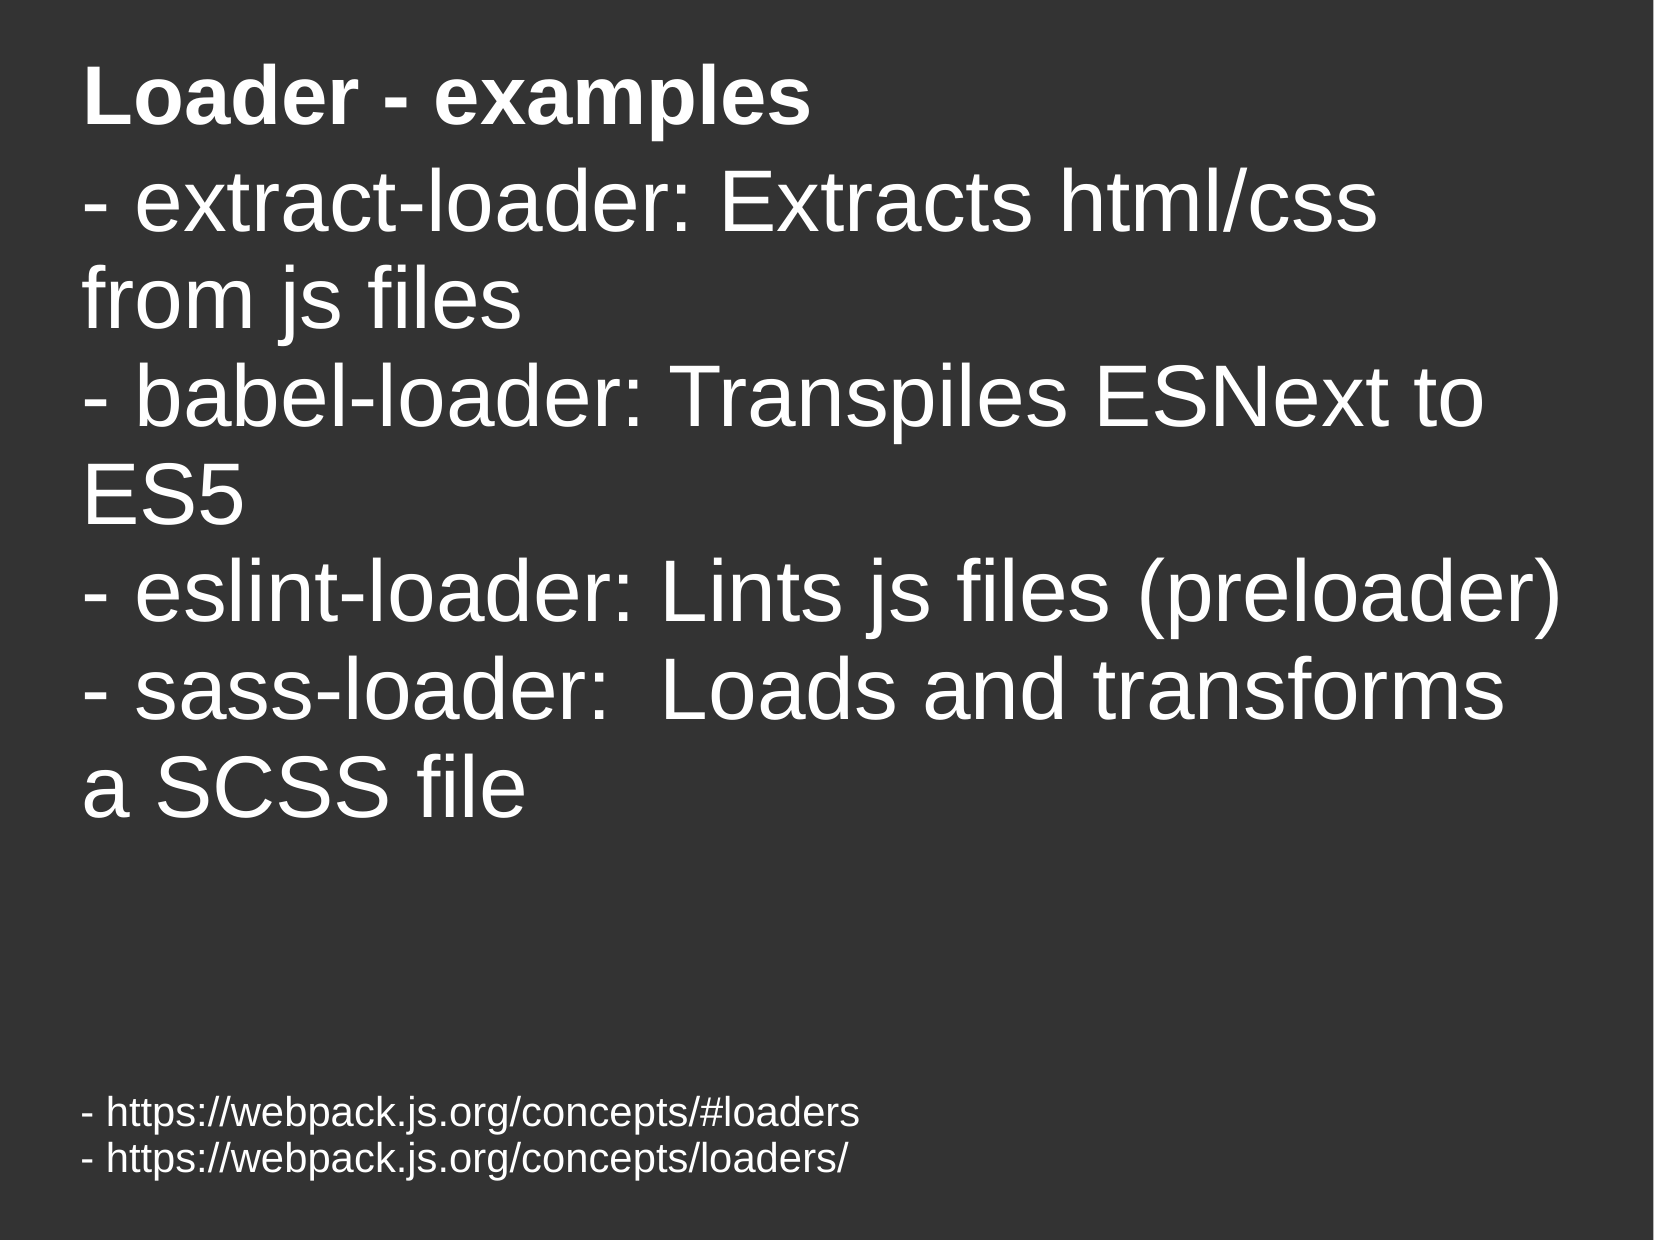

Loader - examples
# - extract-loader: Extracts html/css from js files - babel-loader: Transpiles ESNext to ES5 - eslint-loader: Lints js files (preloader) - sass-loader: Loads and transforms a SCSS file
- https://webpack.js.org/concepts/#loaders
- https://webpack.js.org/concepts/loaders/